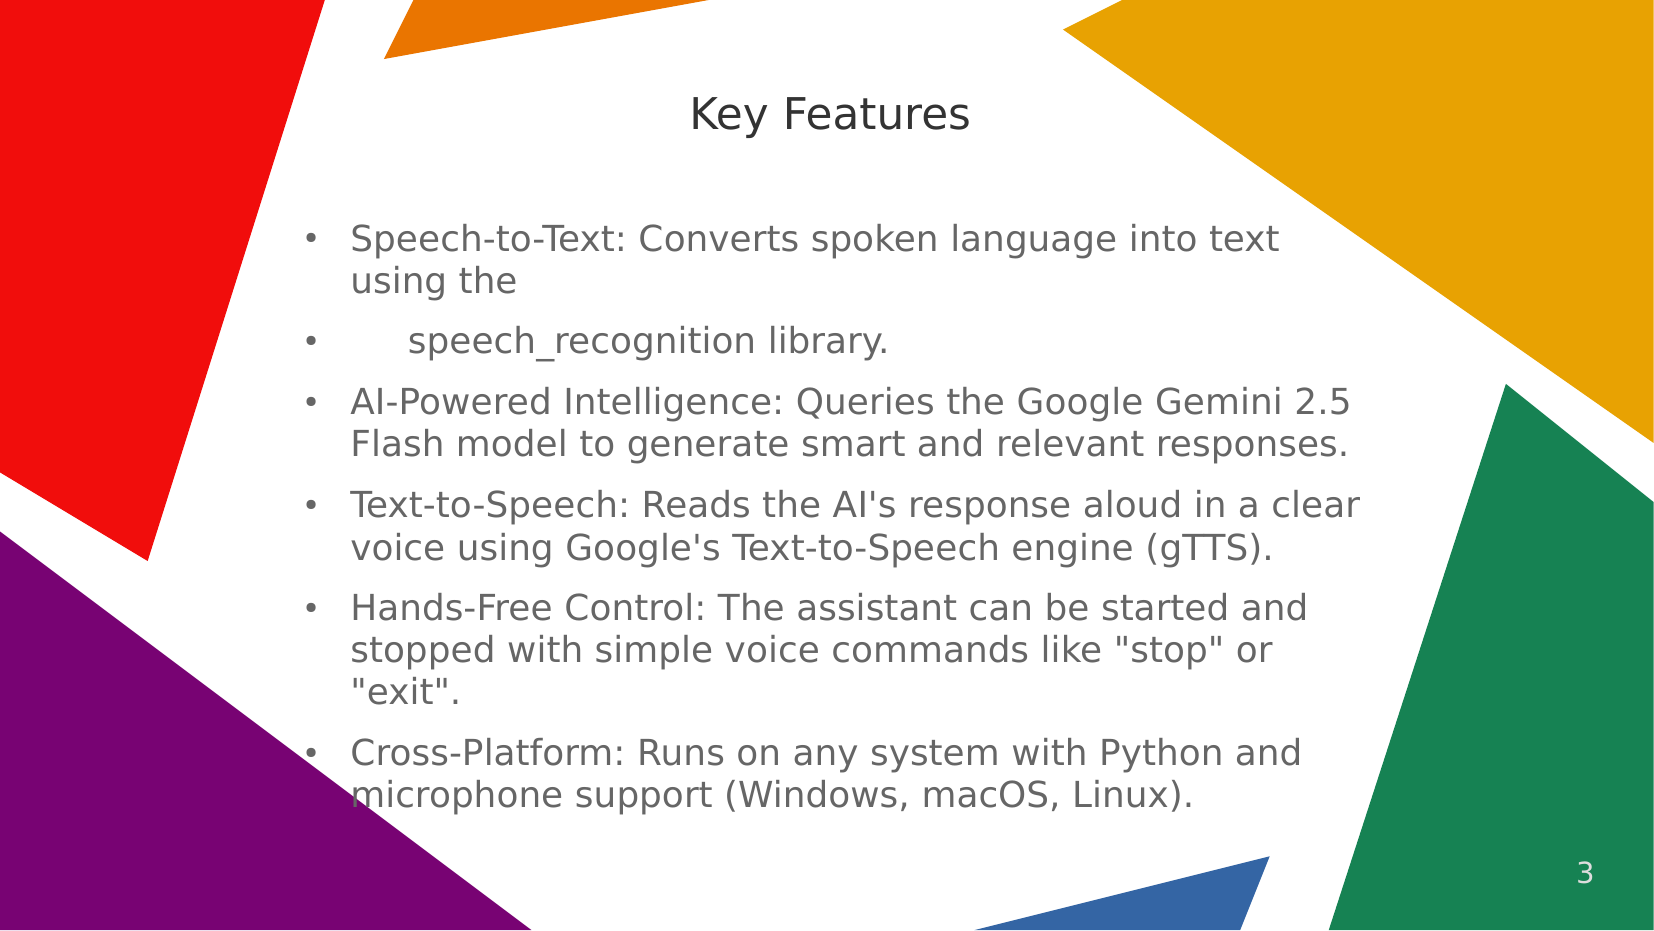

# Key Features
Speech-to-Text: Converts spoken language into text using the
 speech_recognition library.
AI-Powered Intelligence: Queries the Google Gemini 2.5 Flash model to generate smart and relevant responses.
Text-to-Speech: Reads the AI's response aloud in a clear voice using Google's Text-to-Speech engine (gTTS).
Hands-Free Control: The assistant can be started and stopped with simple voice commands like "stop" or "exit".
Cross-Platform: Runs on any system with Python and microphone support (Windows, macOS, Linux).
3